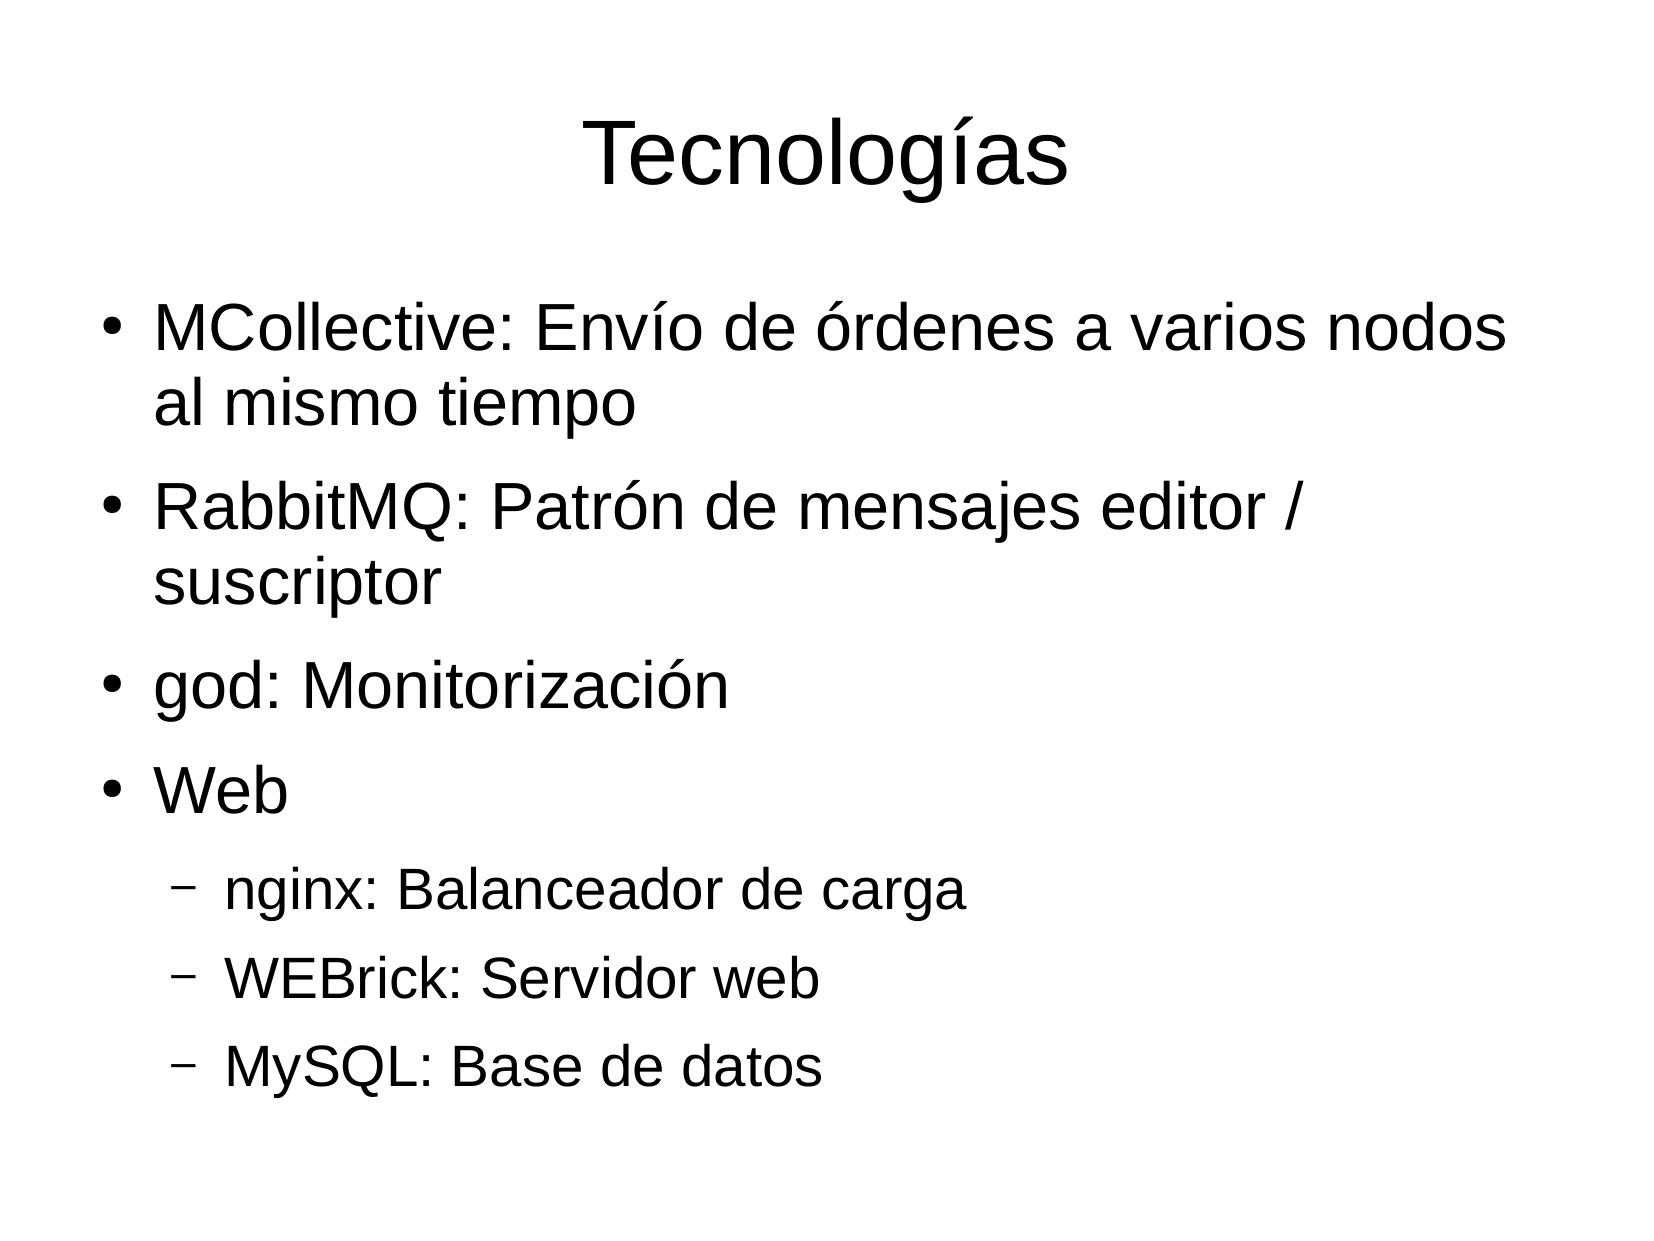

# Tecnologías
MCollective: Envío de órdenes a varios nodos al mismo tiempo
RabbitMQ: Patrón de mensajes editor / suscriptor
god: Monitorización
Web
nginx: Balanceador de carga
WEBrick: Servidor web
MySQL: Base de datos